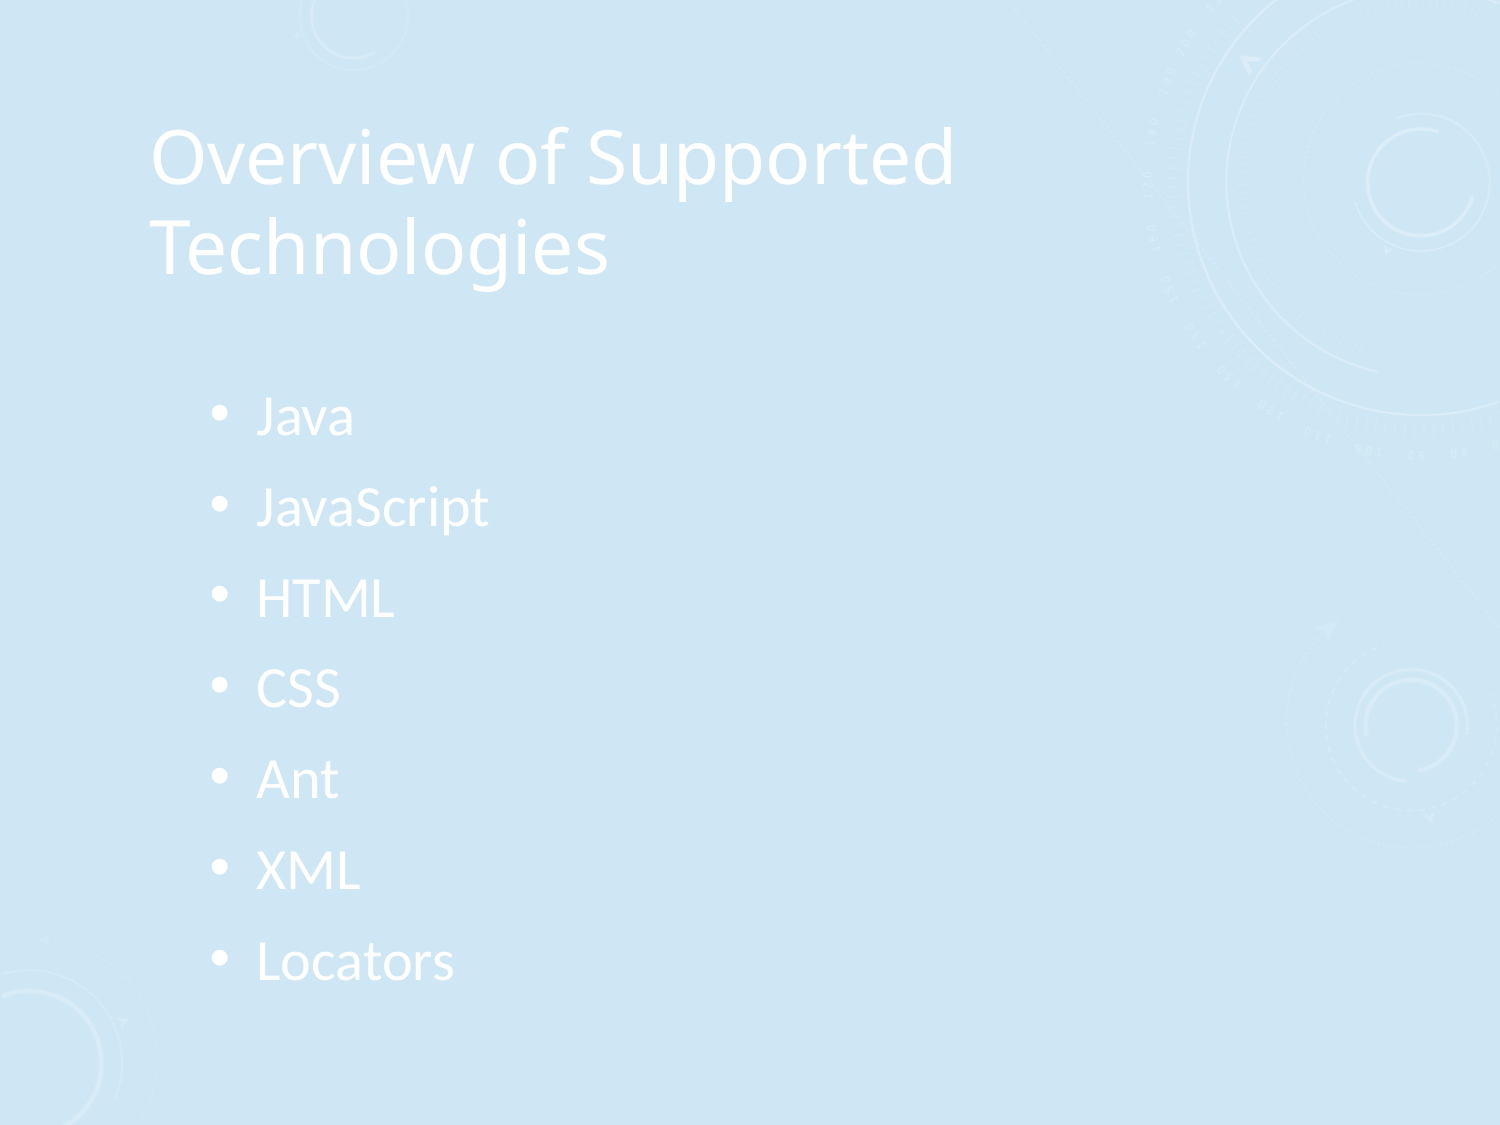

# Overview of Supported Technologies
Java
JavaScript
HTML
CSS
Ant
XML
Locators